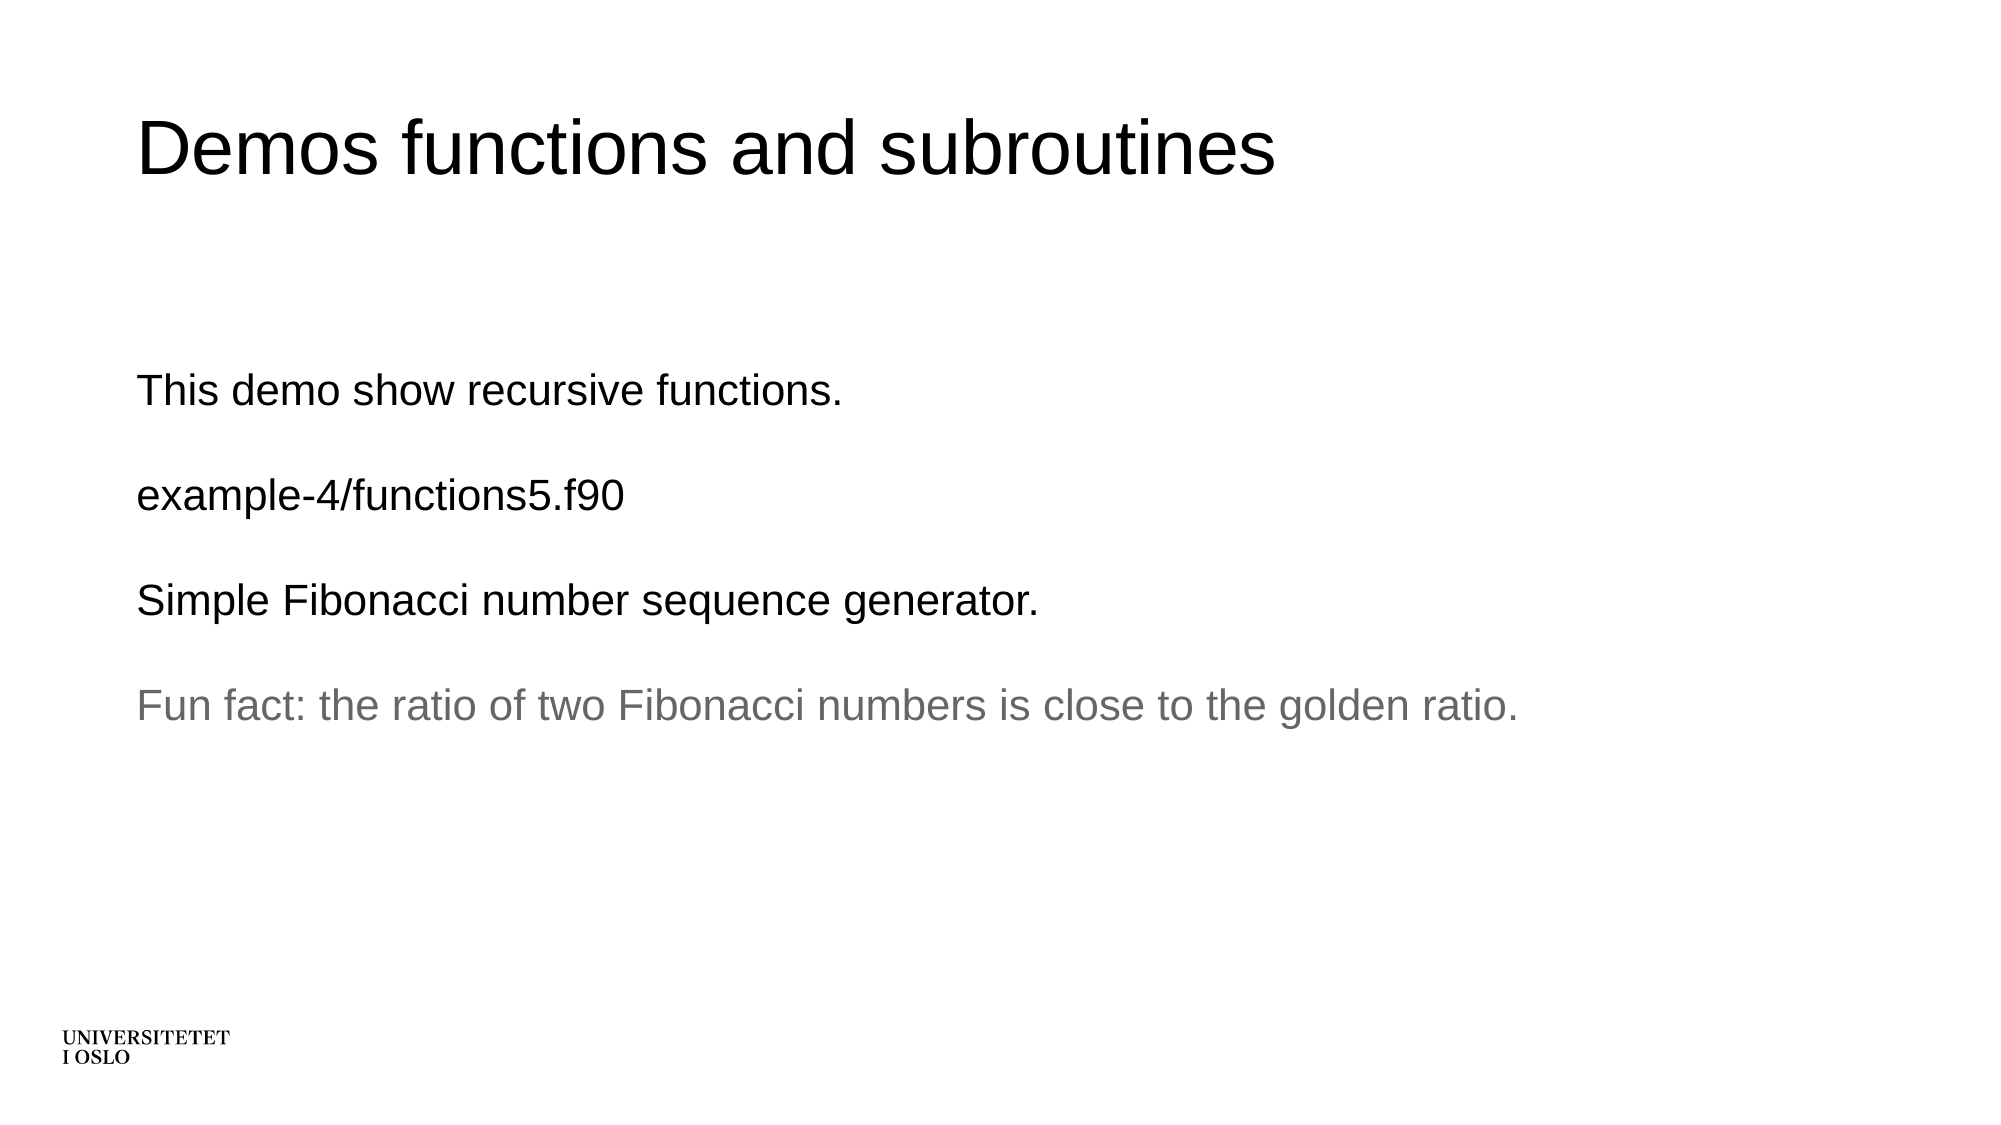

# Demos functions and subroutines
This demo show recursive functions.
example-4/functions5.f90
Simple Fibonacci number sequence generator.
Fun fact: the ratio of two Fibonacci numbers is close to the golden ratio.